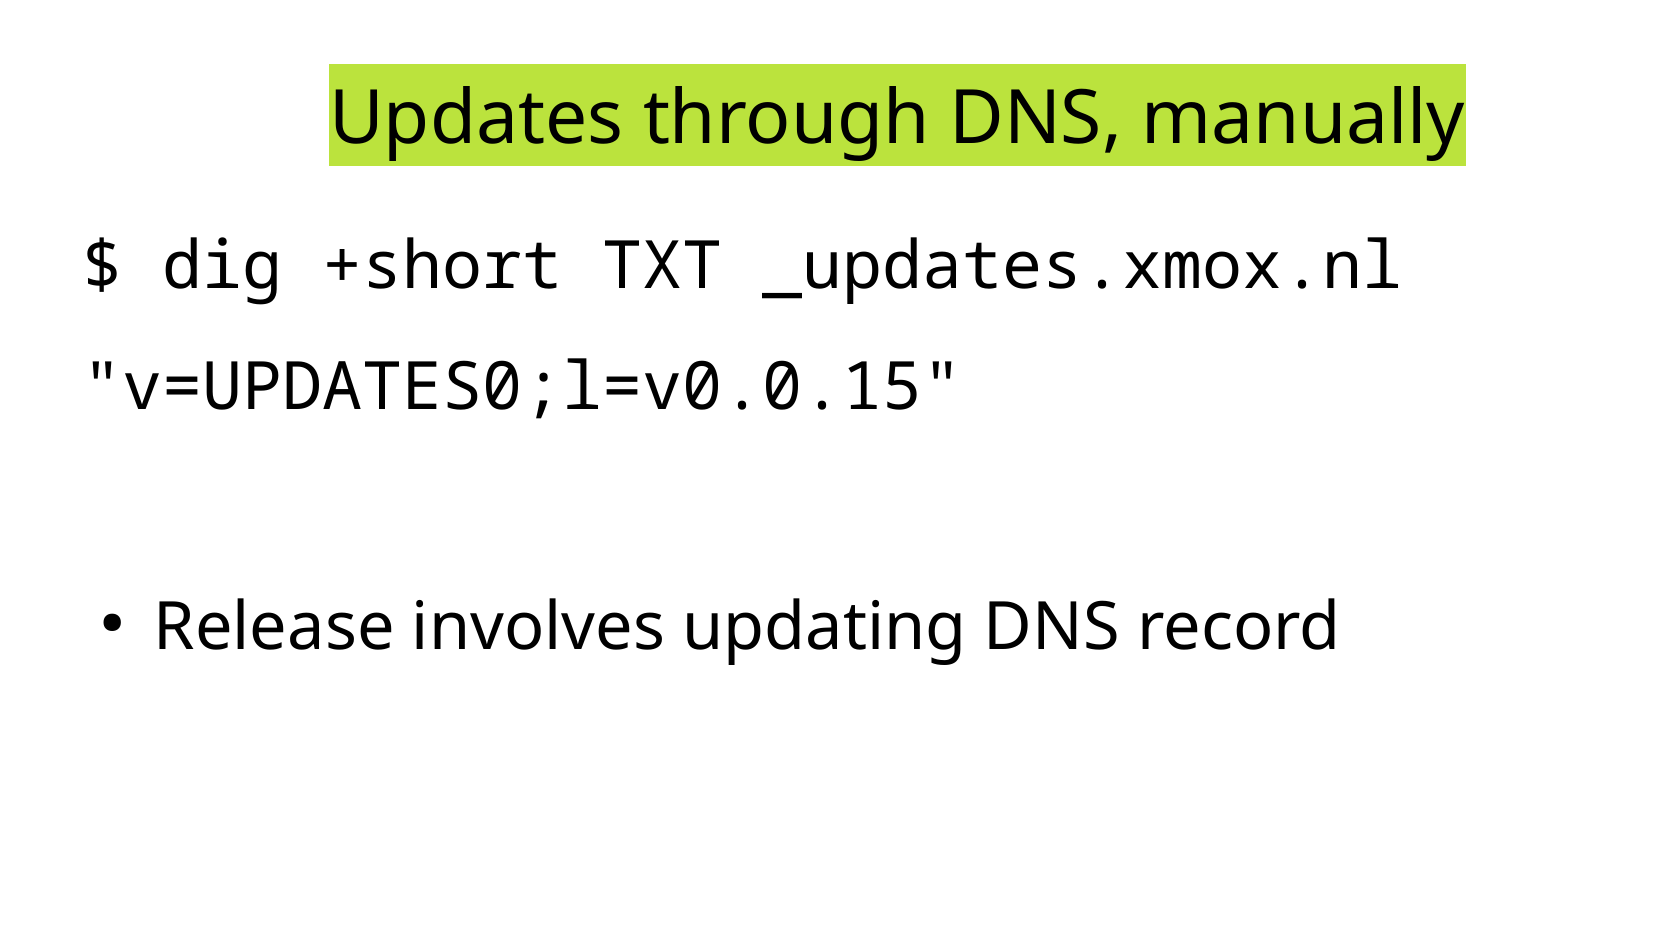

# Updates through DNS, manually
$ dig +short TXT _updates.xmox.nl
"v=UPDATES0;l=v0.0.15"
Release involves updating DNS record